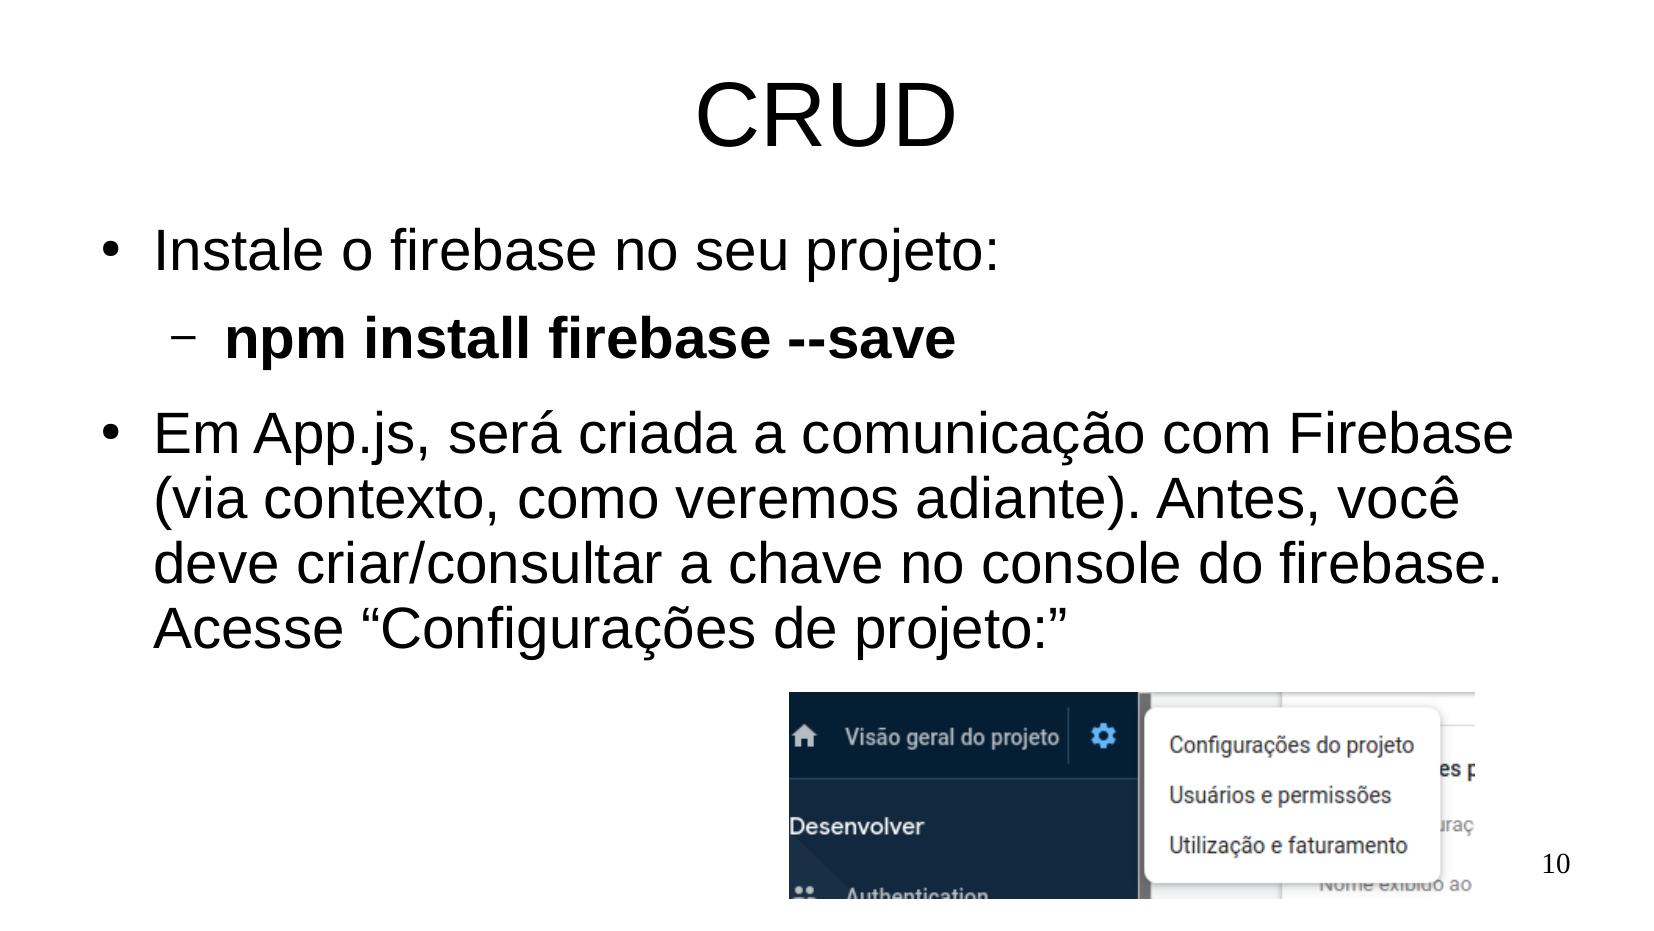

# CRUD
Instale o firebase no seu projeto:
npm install firebase --save
Em App.js, será criada a comunicação com Firebase (via contexto, como veremos adiante). Antes, você deve criar/consultar a chave no console do firebase. Acesse “Configurações de projeto:”
10